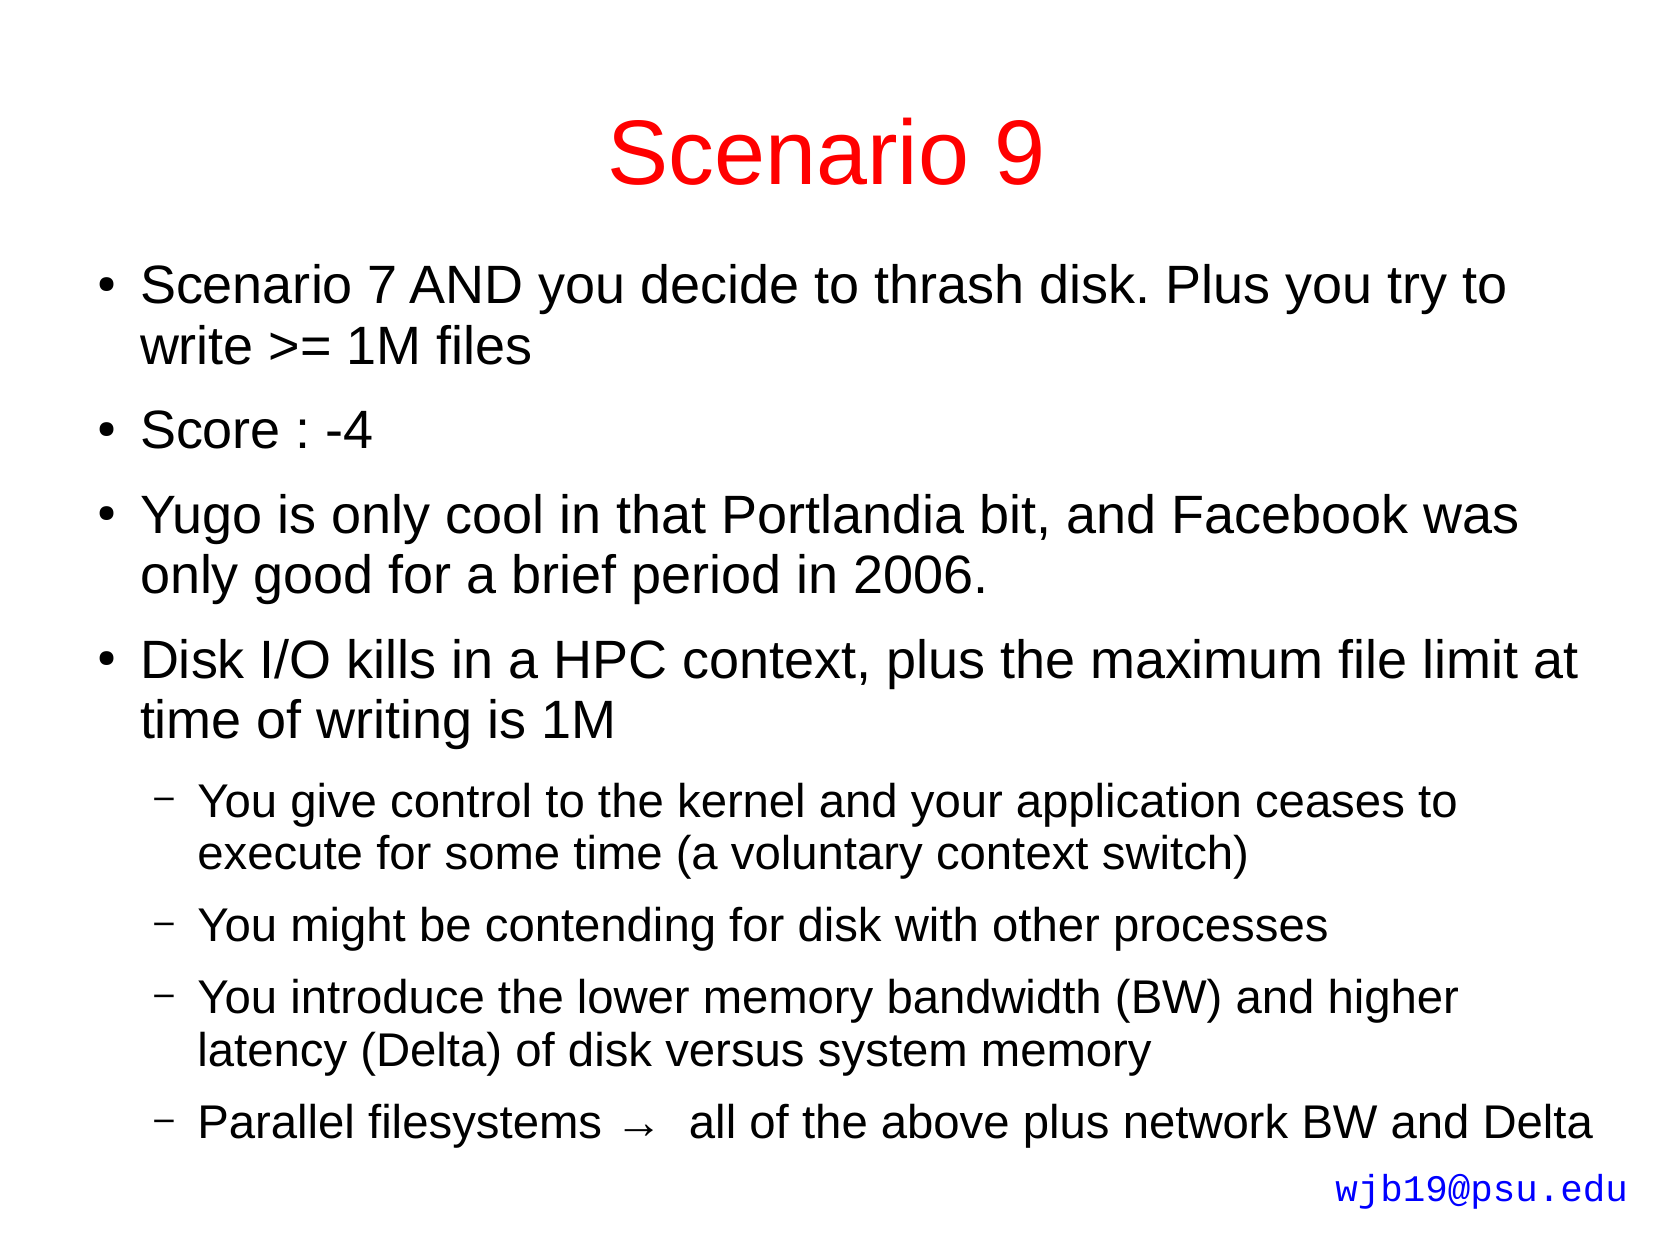

# Scenario 9
Scenario 7 AND you decide to thrash disk. Plus you try to write >= 1M files
Score : -4
Yugo is only cool in that Portlandia bit, and Facebook was only good for a brief period in 2006.
Disk I/O kills in a HPC context, plus the maximum file limit at time of writing is 1M
You give control to the kernel and your application ceases to execute for some time (a voluntary context switch)
You might be contending for disk with other processes
You introduce the lower memory bandwidth (BW) and higher latency (Delta) of disk versus system memory
Parallel filesystems → all of the above plus network BW and Delta
wjb19@psu.edu